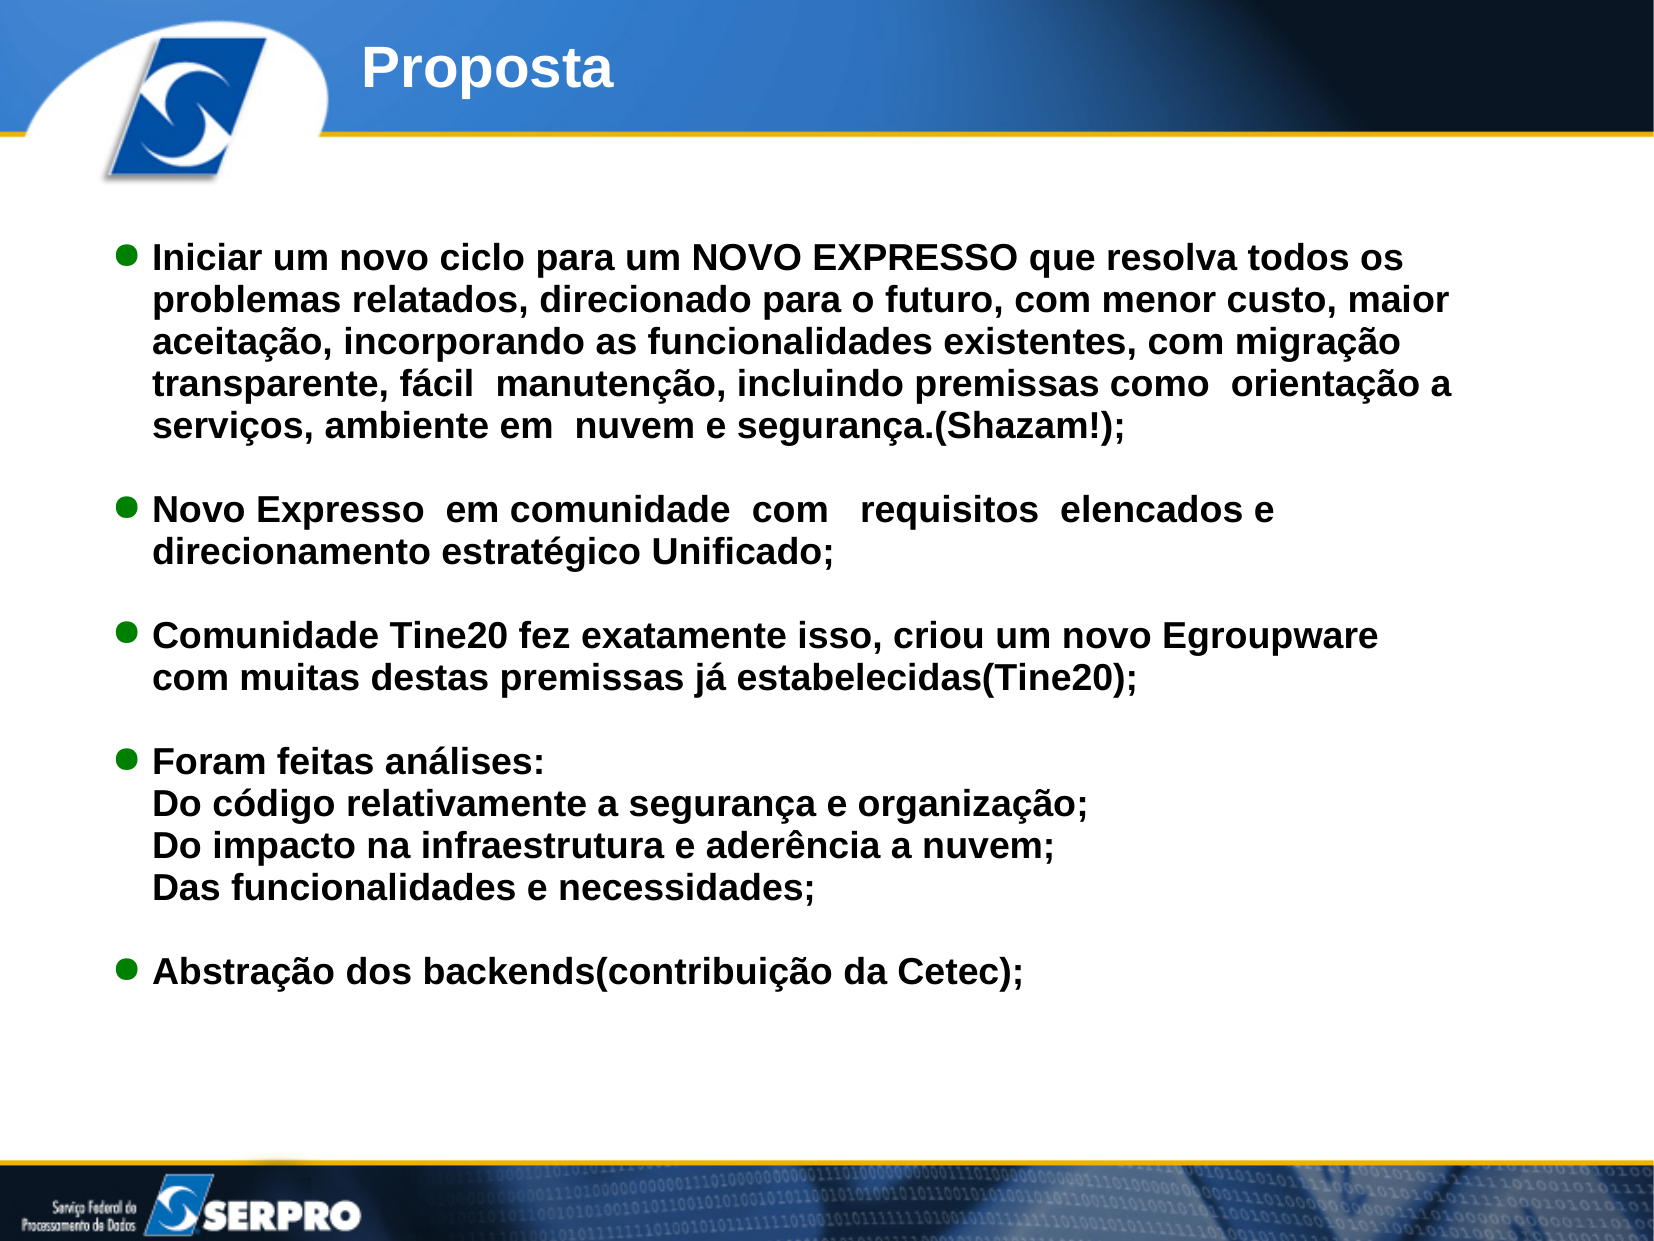

# Proposta
 Iniciar um novo ciclo para um NOVO EXPRESSO que resolva todos os
 problemas relatados, direcionado para o futuro, com menor custo, maior
 aceitação, incorporando as funcionalidades existentes, com migração
 transparente, fácil manutenção, incluindo premissas como orientação a
 serviços, ambiente em nuvem e segurança.(Shazam!);
 Novo Expresso em comunidade com requisitos elencados e
 direcionamento estratégico Unificado;
 Comunidade Tine20 fez exatamente isso, criou um novo Egroupware
 com muitas destas premissas já estabelecidas(Tine20);
 Foram feitas análises:
 Do código relativamente a segurança e organização;
 Do impacto na infraestrutura e aderência a nuvem;
 Das funcionalidades e necessidades;
 Abstração dos backends(contribuição da Cetec);
O Expresso como suíte de comunicação do governo está amplamente difundido no Brasil, gerando incomparável economia interna considerando principalmente áreas de governo abrangendo desde órgãos municipais, estaduais e federais.
O fato gerador desta proposta são os problemas encontrados em relação a evolução da suíte Expresso em função da base tecnológica em que fora concebida, a realidade atual e a necessidade estratégica de investimentos necessários ao seu fortalecimento e garantia de continuidade.
O objetivo aqui é elencar quais os itens necessariamente devem ser avaliados em uma determinada ferramenta de groupware para que possamos evoluir a atual suíte expresso.